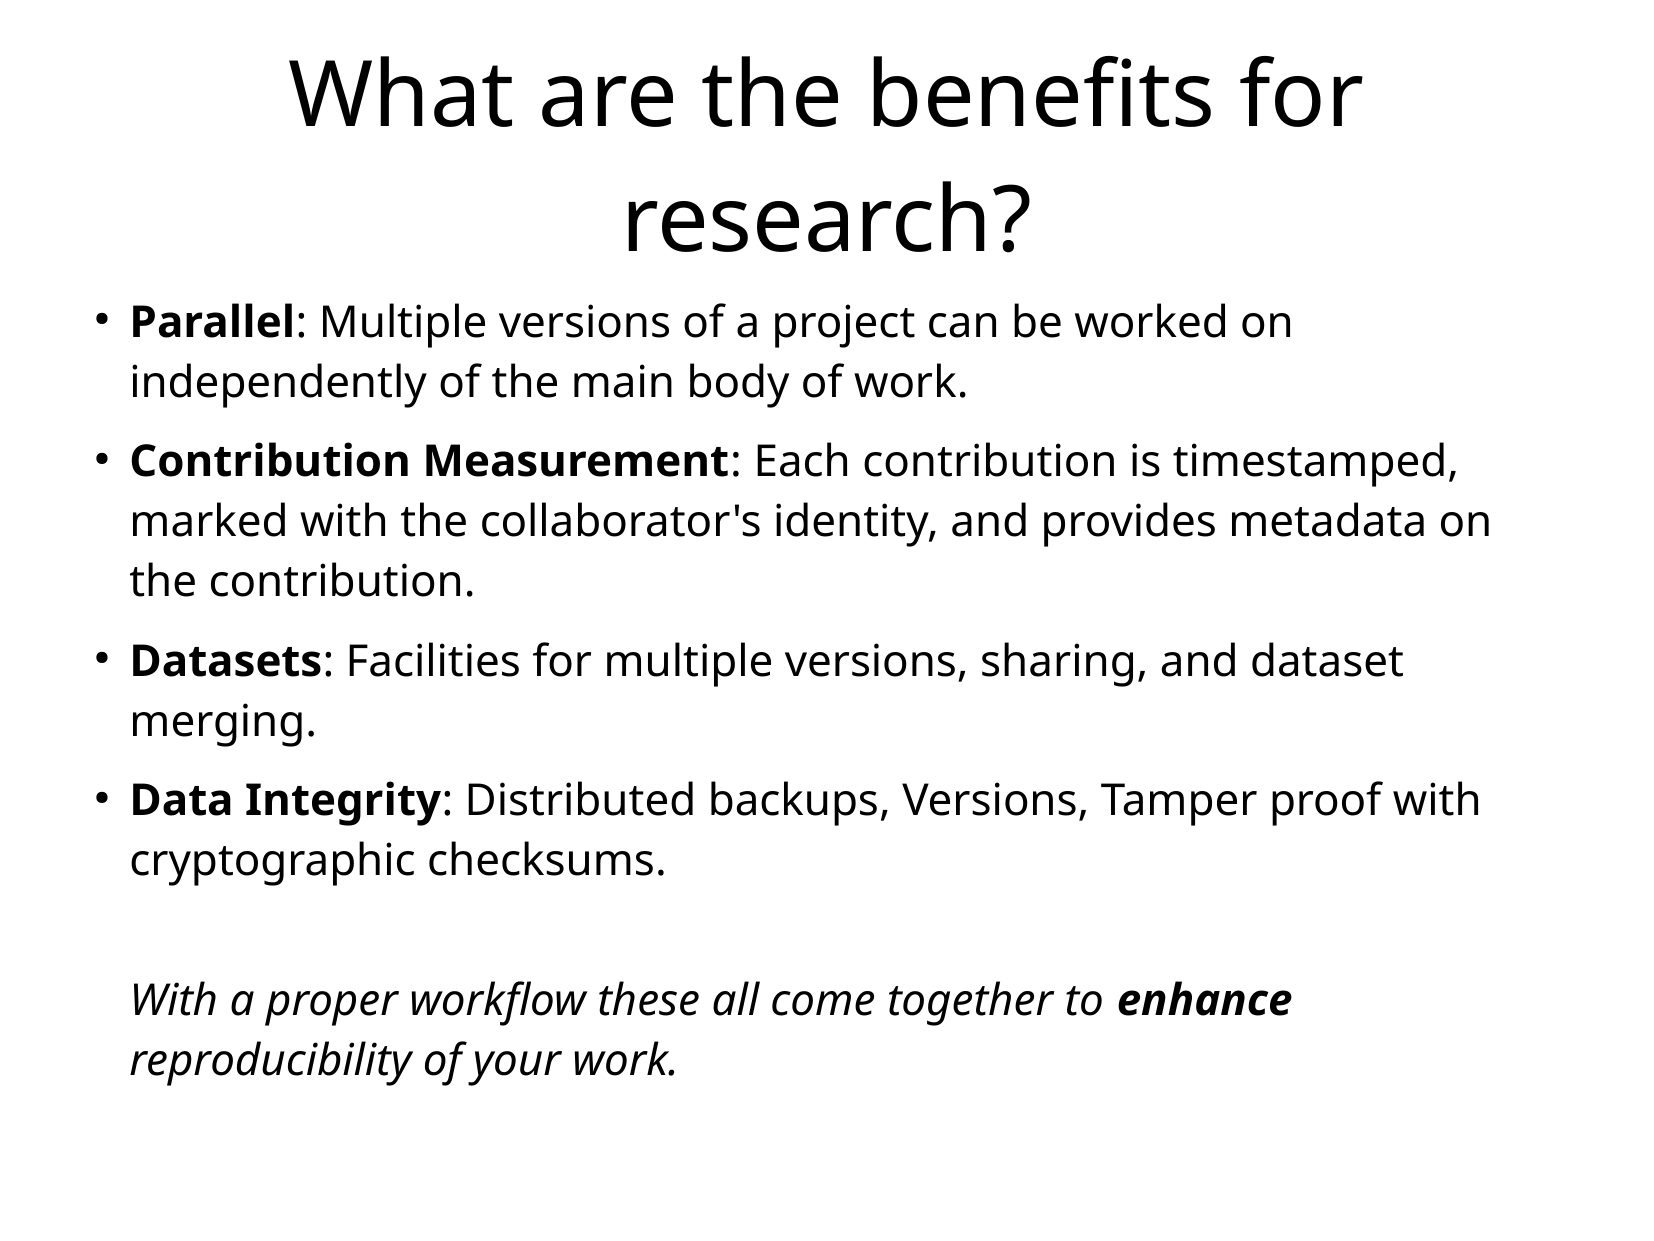

# What are the benefits for research?
Parallel: Multiple versions of a project can be worked on independently of the main body of work.
Contribution Measurement: Each contribution is timestamped, marked with the collaborator's identity, and provides metadata on the contribution.
Datasets: Facilities for multiple versions, sharing, and dataset merging.
Data Integrity: Distributed backups, Versions, Tamper proof with cryptographic checksums.
With a proper workflow these all come together to enhance reproducibility of your work.